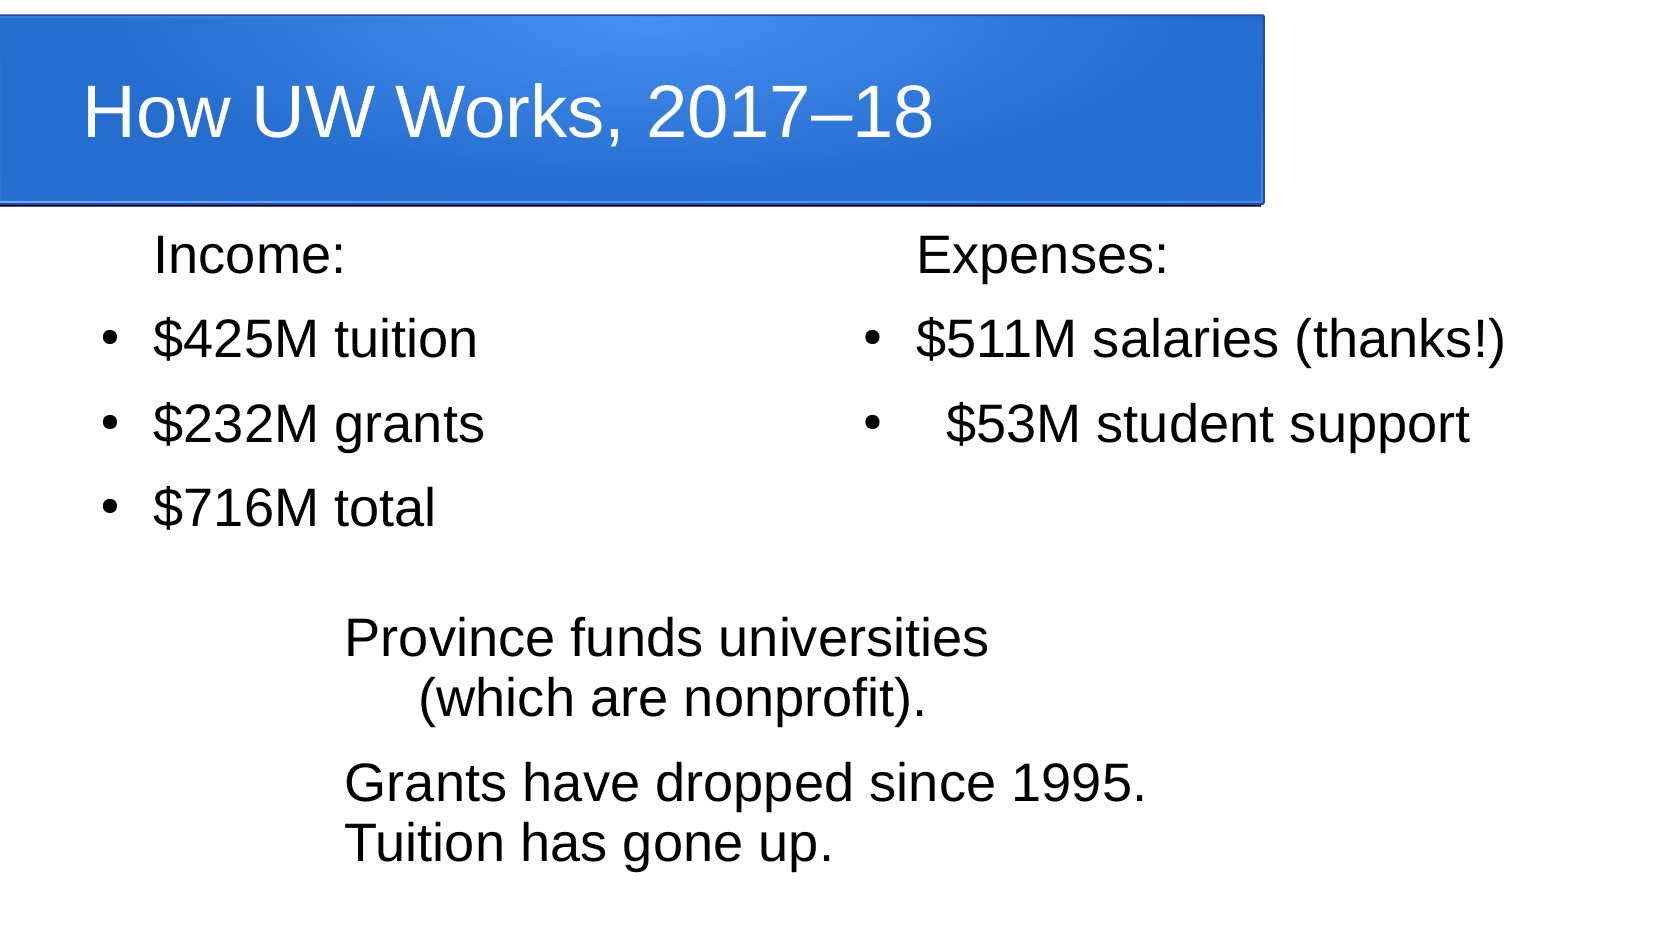

# How UW Works, 2017–18
Income:
$425M tuition
$232M grants
$716M total
Expenses:
$511M salaries (thanks!)
 $53M student support
Province funds universities
	(which are nonprofit).
Grants have dropped since 1995.
Tuition has gone up.